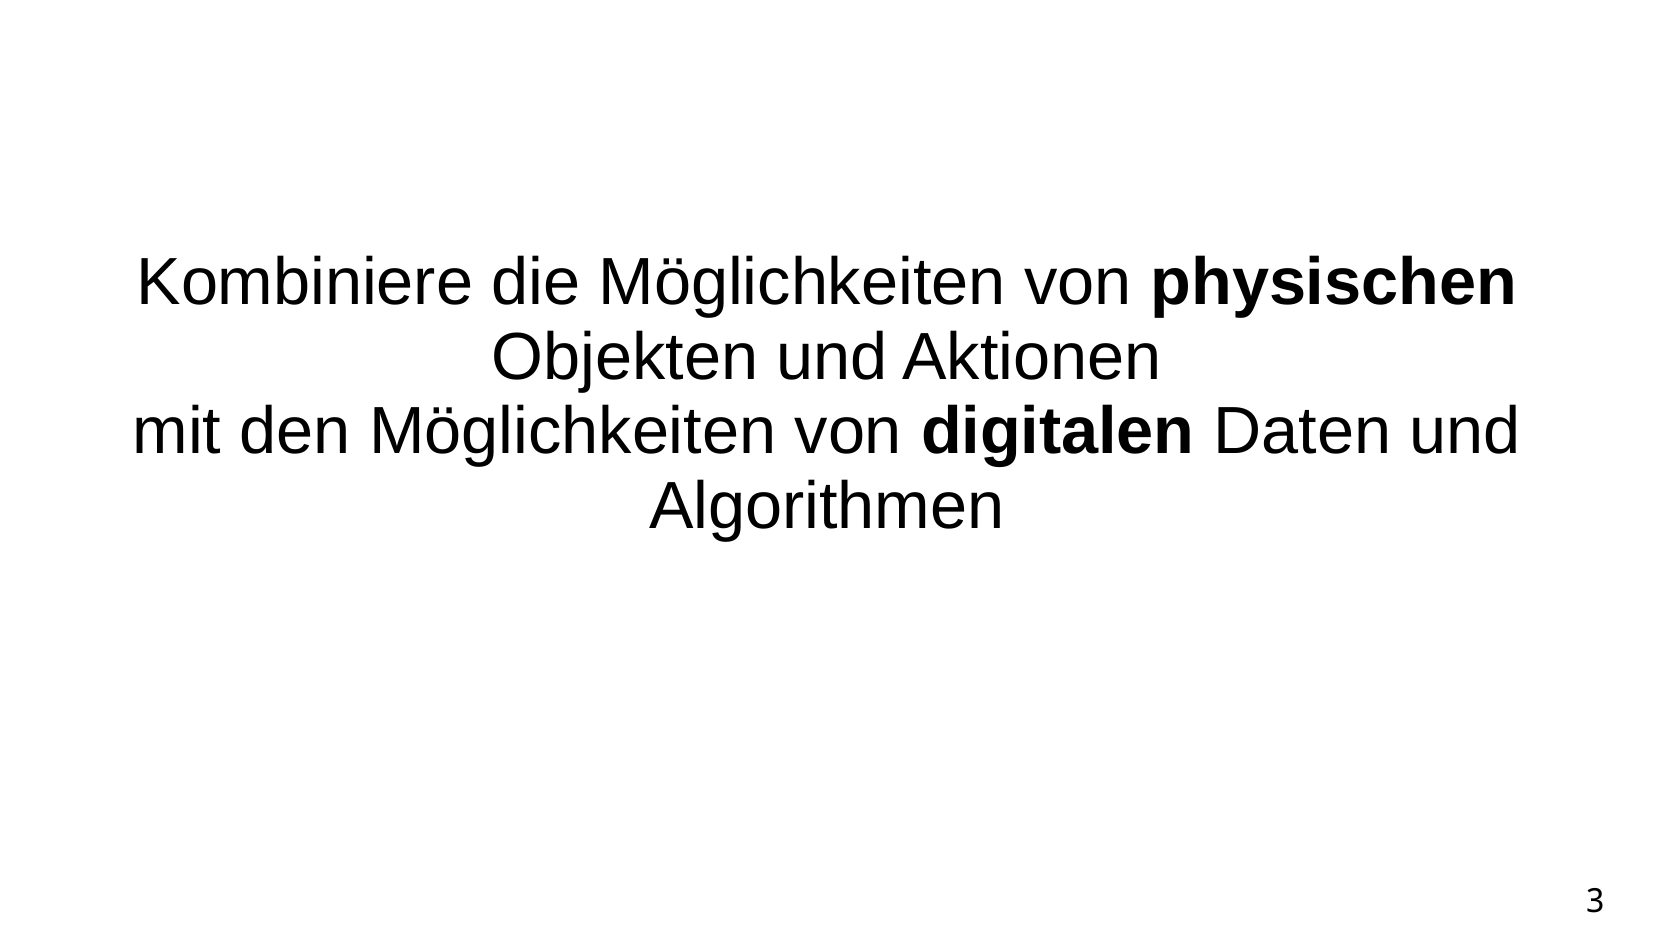

# Kombiniere die Möglichkeiten von physischen Objekten und Aktionen mit den Möglichkeiten von digitalen Daten und Algorithmen